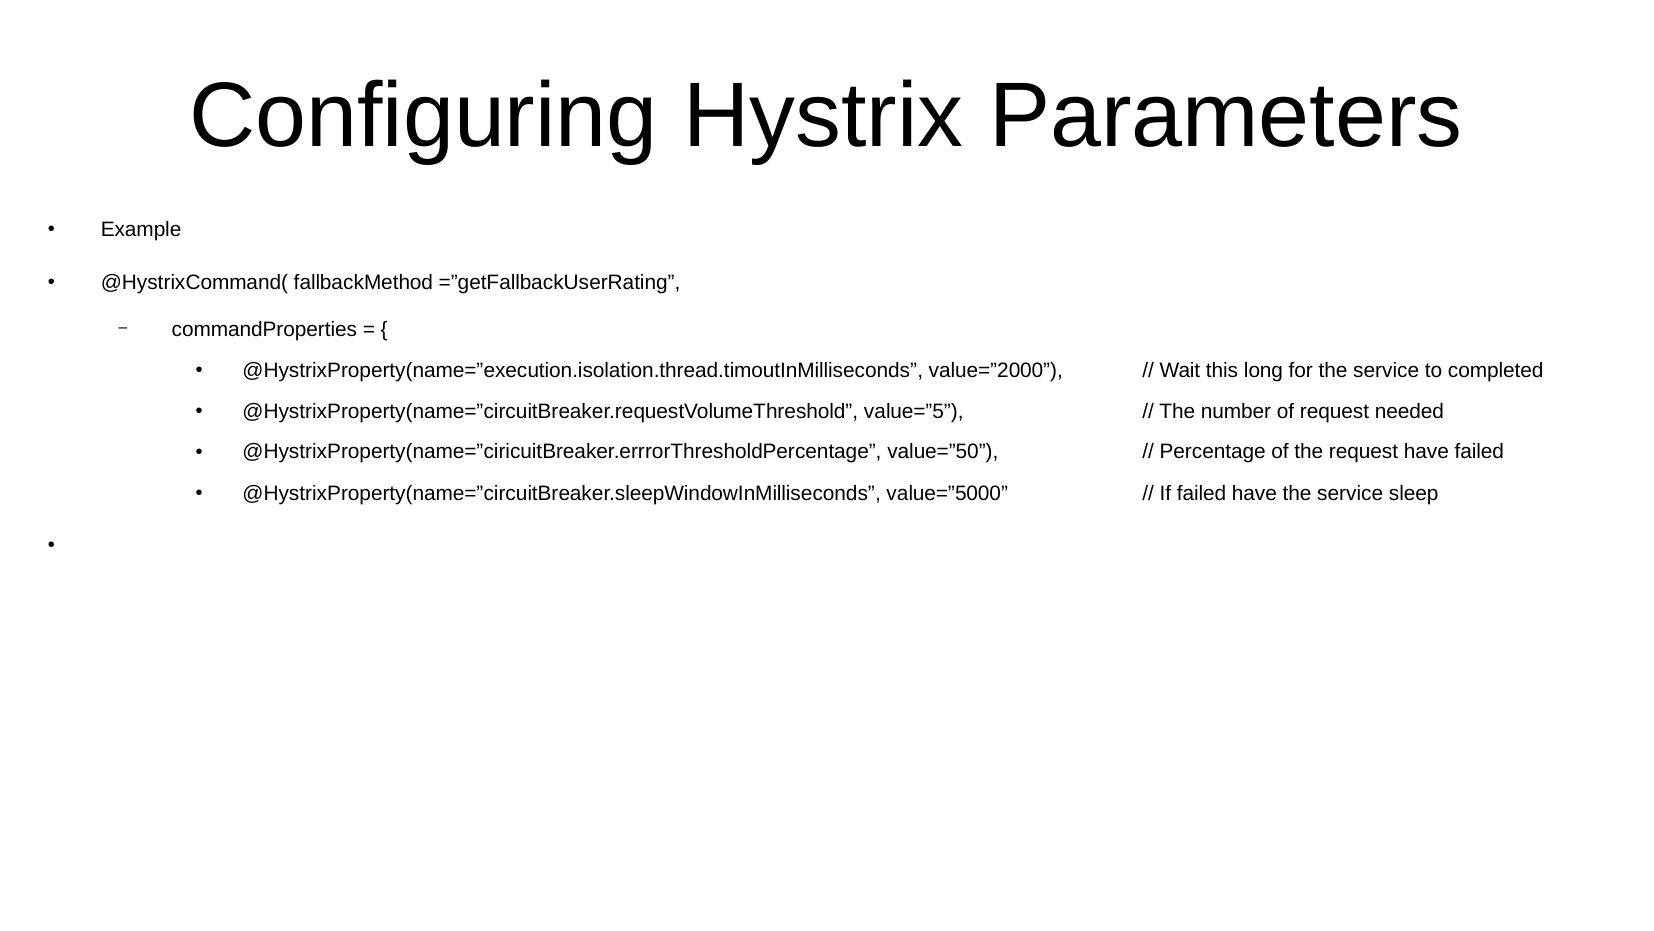

# Configuring Hystrix Parameters
Example
@HystrixCommand( fallbackMethod =”getFallbackUserRating”,
commandProperties = {
@HystrixProperty(name=”execution.isolation.thread.timoutInMilliseconds”, value=”2000”), 	// Wait this long for the service to completed
@HystrixProperty(name=”circuitBreaker.requestVolumeThreshold”, value=”5”),			// The number of request needed
@HystrixProperty(name=”ciricuitBreaker.errrorThresholdPercentage”, value=”50”),		// Percentage of the request have failed
@HystrixProperty(name=”circuitBreaker.sleepWindowInMilliseconds”, value=”5000”		// If failed have the service sleep